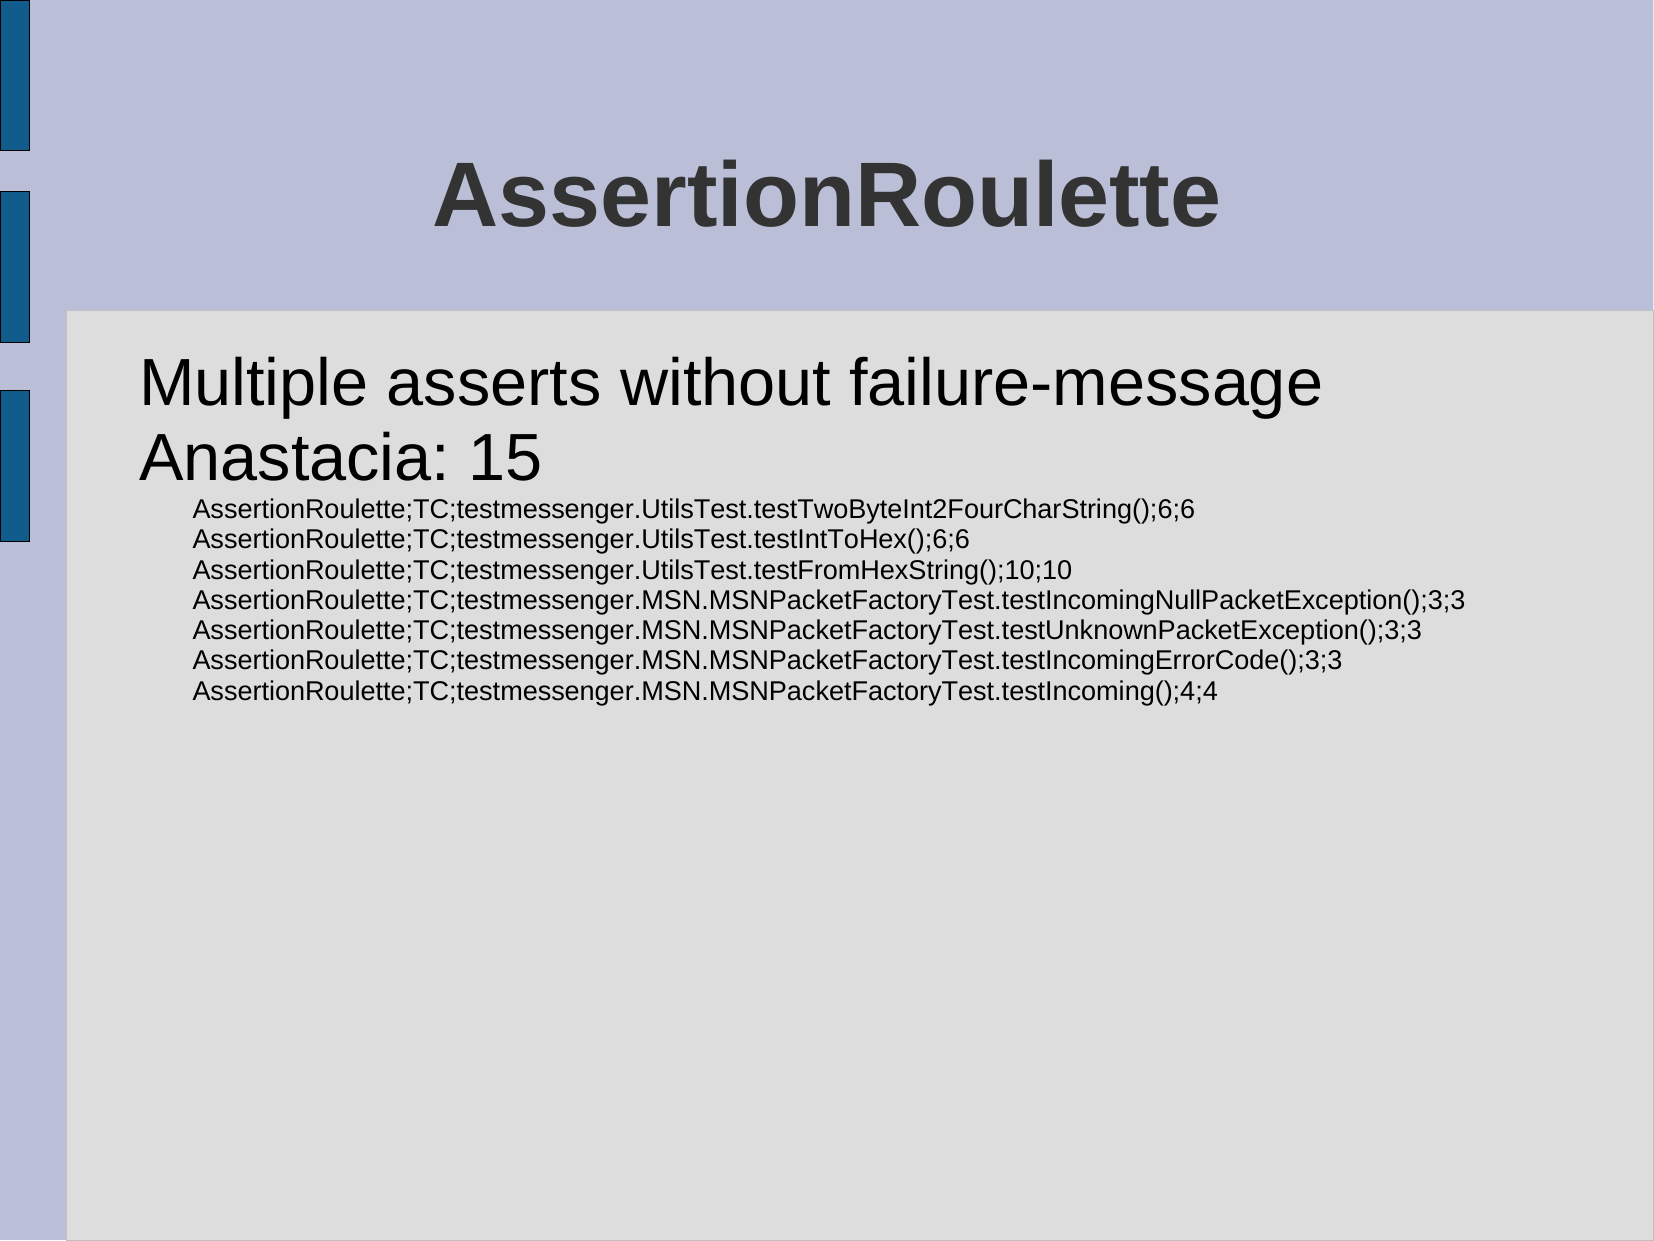

# AssertionRoulette
Multiple asserts without failure-message
Anastacia: 15
AssertionRoulette;TC;testmessenger.UtilsTest.testTwoByteInt2FourCharString();6;6
AssertionRoulette;TC;testmessenger.UtilsTest.testIntToHex();6;6
AssertionRoulette;TC;testmessenger.UtilsTest.testFromHexString();10;10
AssertionRoulette;TC;testmessenger.MSN.MSNPacketFactoryTest.testIncomingNullPacketException();3;3
AssertionRoulette;TC;testmessenger.MSN.MSNPacketFactoryTest.testUnknownPacketException();3;3
AssertionRoulette;TC;testmessenger.MSN.MSNPacketFactoryTest.testIncomingErrorCode();3;3
AssertionRoulette;TC;testmessenger.MSN.MSNPacketFactoryTest.testIncoming();4;4